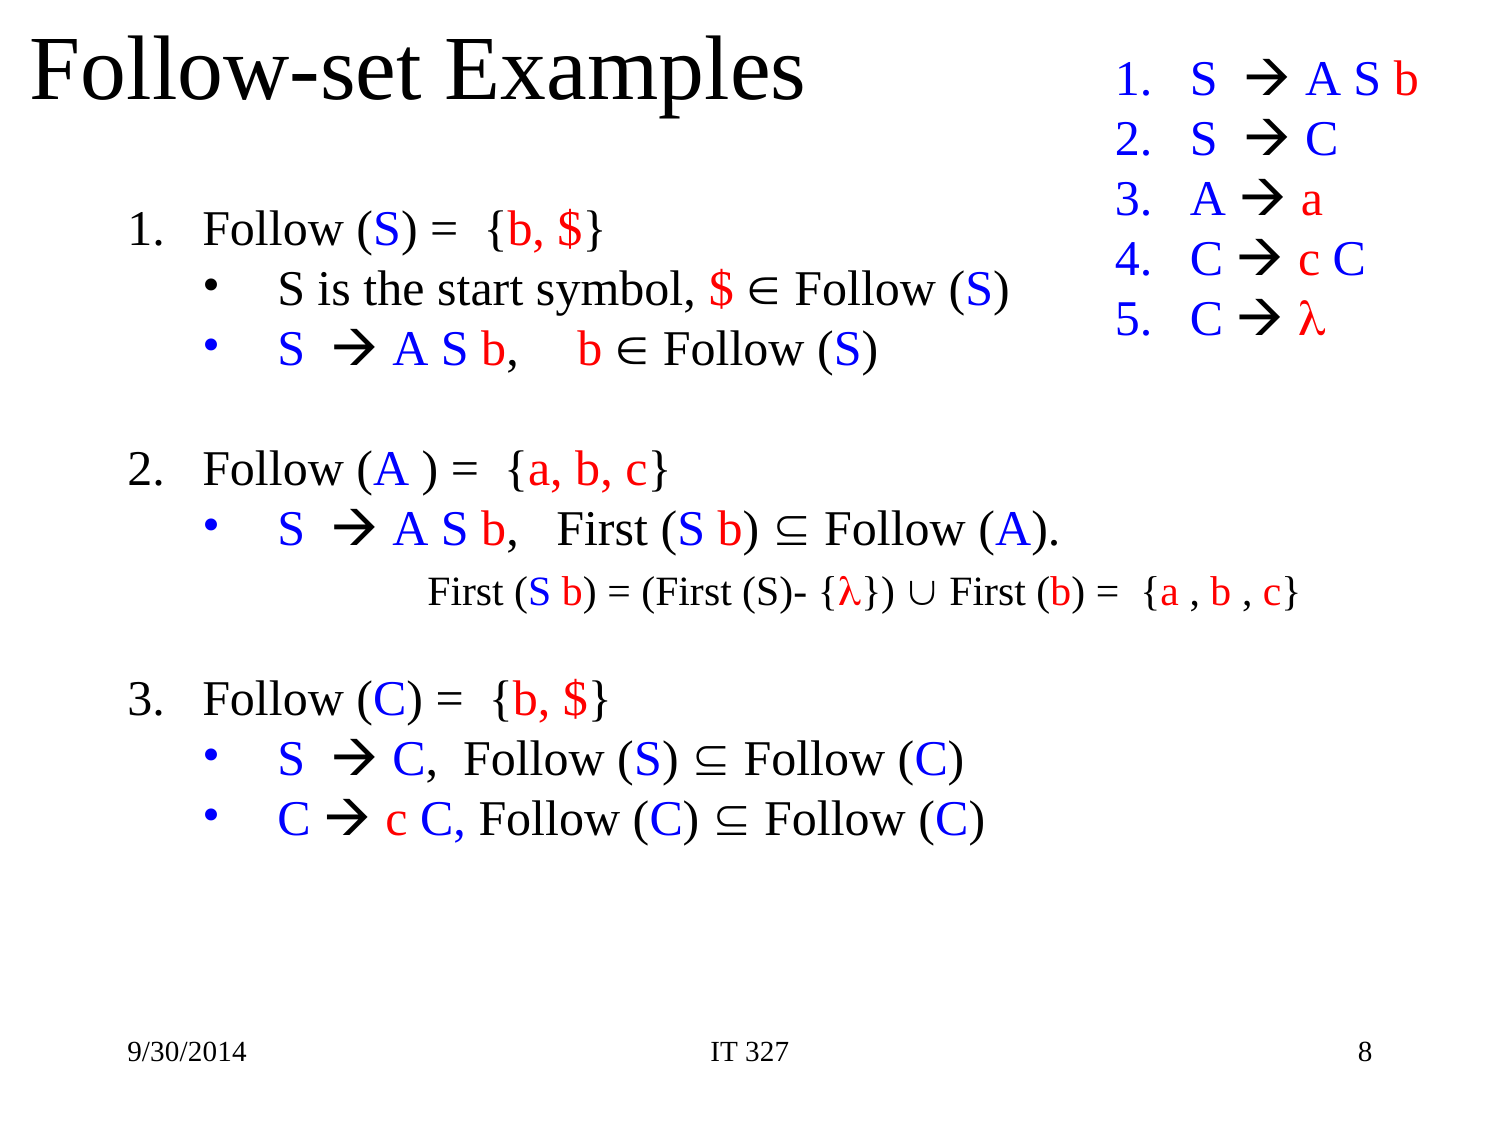

# Follow-set Examples
S  A S b
S  C
A  a
C  c C
C  
Follow (S) = {b, $}
S is the start symbol, $  Follow (S)
S  A S b, 	b  Follow (S)
Follow (A ) = {a, b, c}
S  A S b, First (S b)  Follow (A).
	 	First (S b) = (First (S)- {})  First (b) = {a , b , c}
Follow (C) = {b, $}
S  C, Follow (S)  Follow (C)
C  c C, Follow (C)  Follow (C)
9/30/2014
IT 327